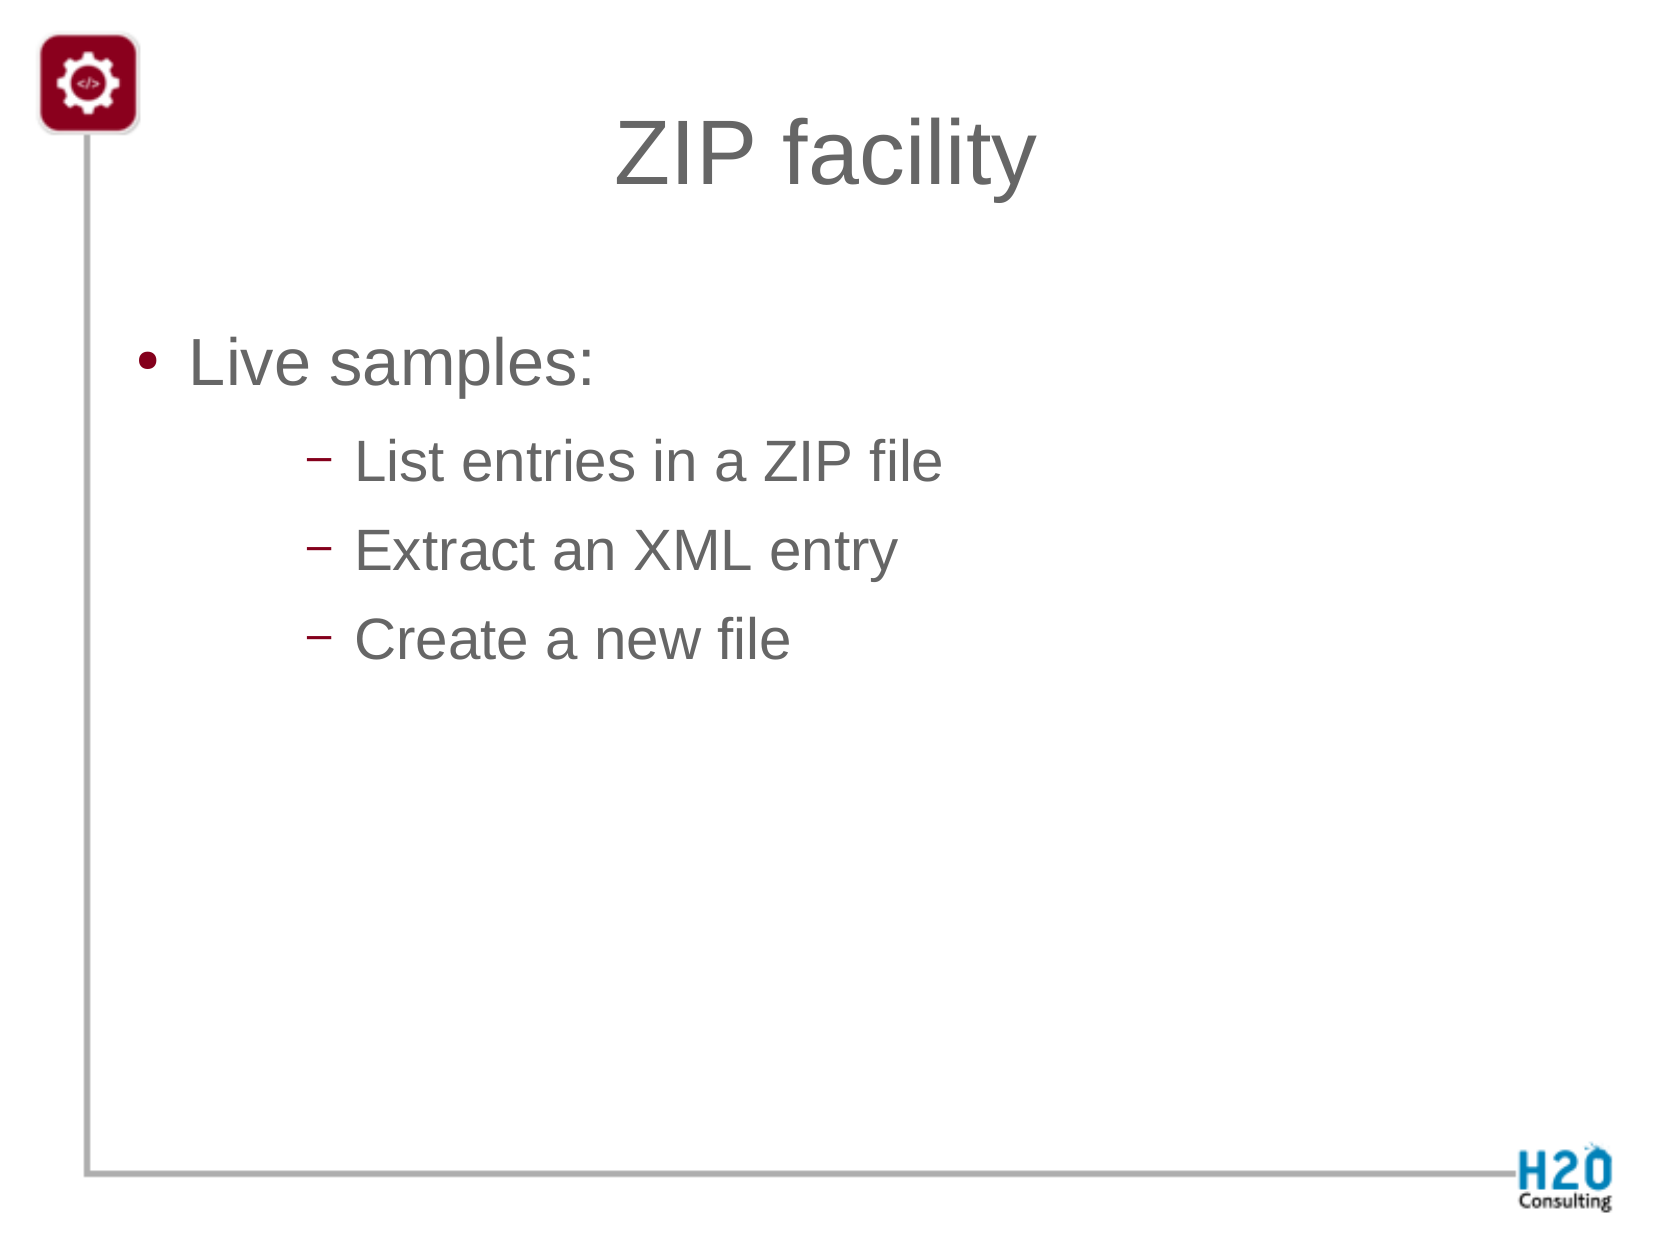

# ZIP facility
Live samples:
List entries in a ZIP file
Extract an XML entry
Create a new file